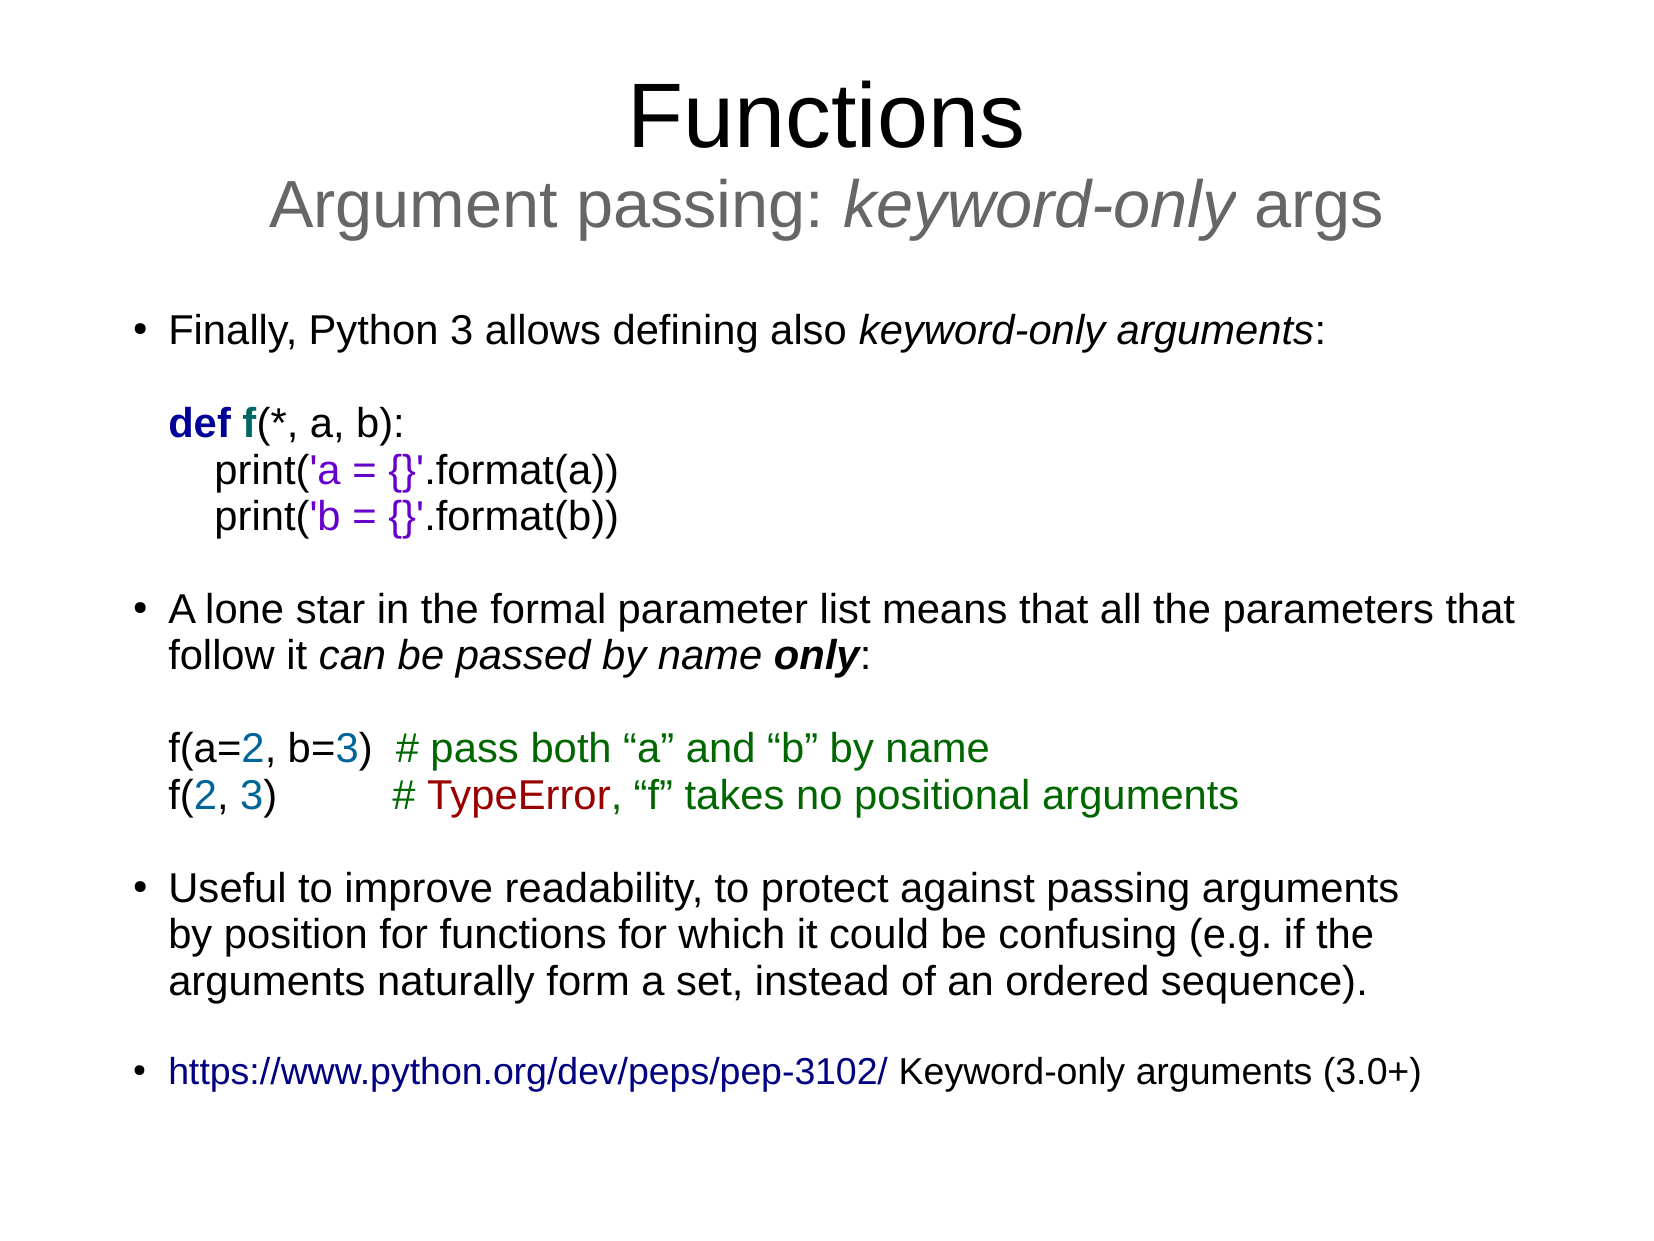

# Functions Argument passing: keyword-only args
Finally, Python 3 allows defining also keyword-only arguments:
def f(*, a, b):
 print('a = {}'.format(a))
 print('b = {}'.format(b))
A lone star in the formal parameter list means that all the parameters that follow it can be passed by name only:
f(a=2, b=3) # pass both “a” and “b” by name
f(2, 3) # TypeError, “f” takes no positional arguments
Useful to improve readability, to protect against passing arguments
by position for functions for which it could be confusing (e.g. if the arguments naturally form a set, instead of an ordered sequence).
https://www.python.org/dev/peps/pep-3102/ Keyword-only arguments (3.0+)